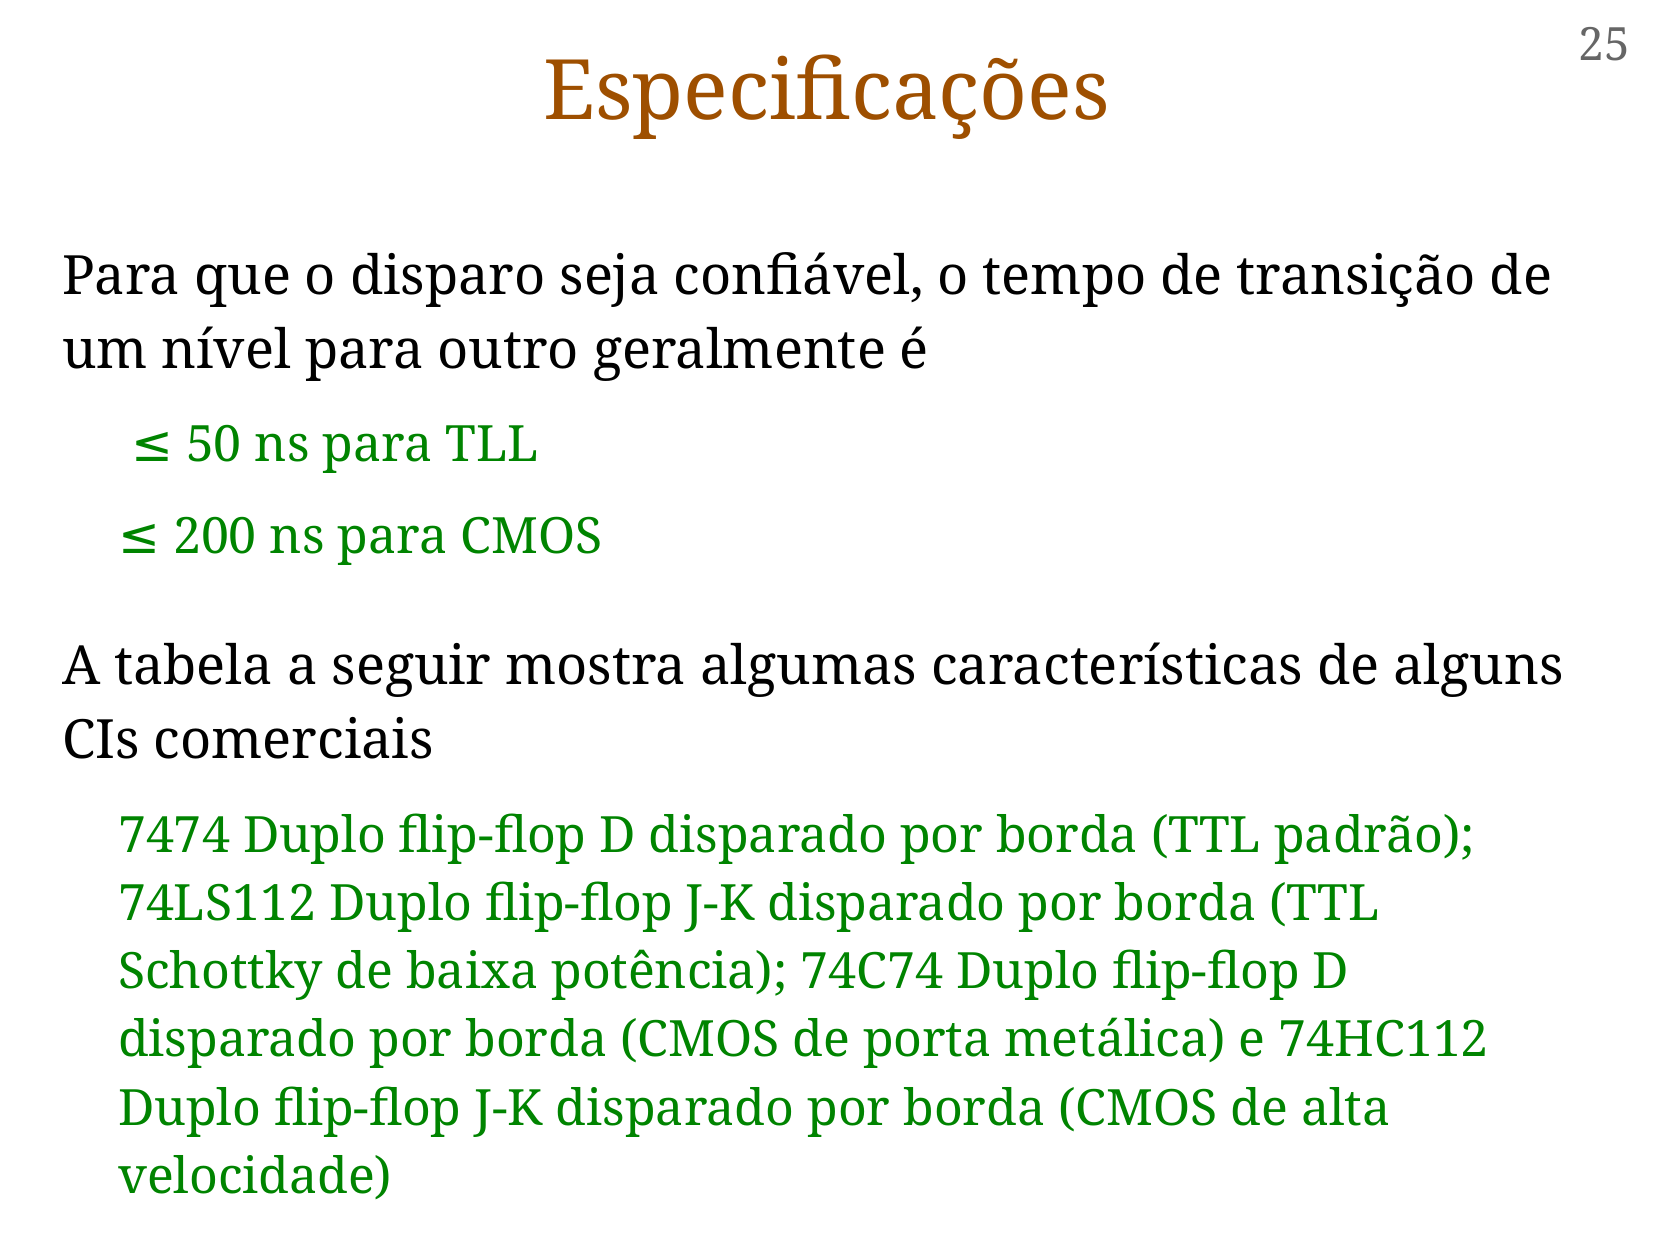

25
# Especificações
Para que o disparo seja confiável, o tempo de transição de um nível para outro geralmente é
 ≤ 50 ns para TLL
≤ 200 ns para CMOS
A tabela a seguir mostra algumas características de alguns CIs comerciais
7474 Duplo flip-flop D disparado por borda (TTL padrão); 74LS112 Duplo flip-flop J-K disparado por borda (TTL Schottky de baixa potência); 74C74 Duplo flip-flop D disparado por borda (CMOS de porta metálica) e 74HC112 Duplo flip-flop J-K disparado por borda (CMOS de alta velocidade)